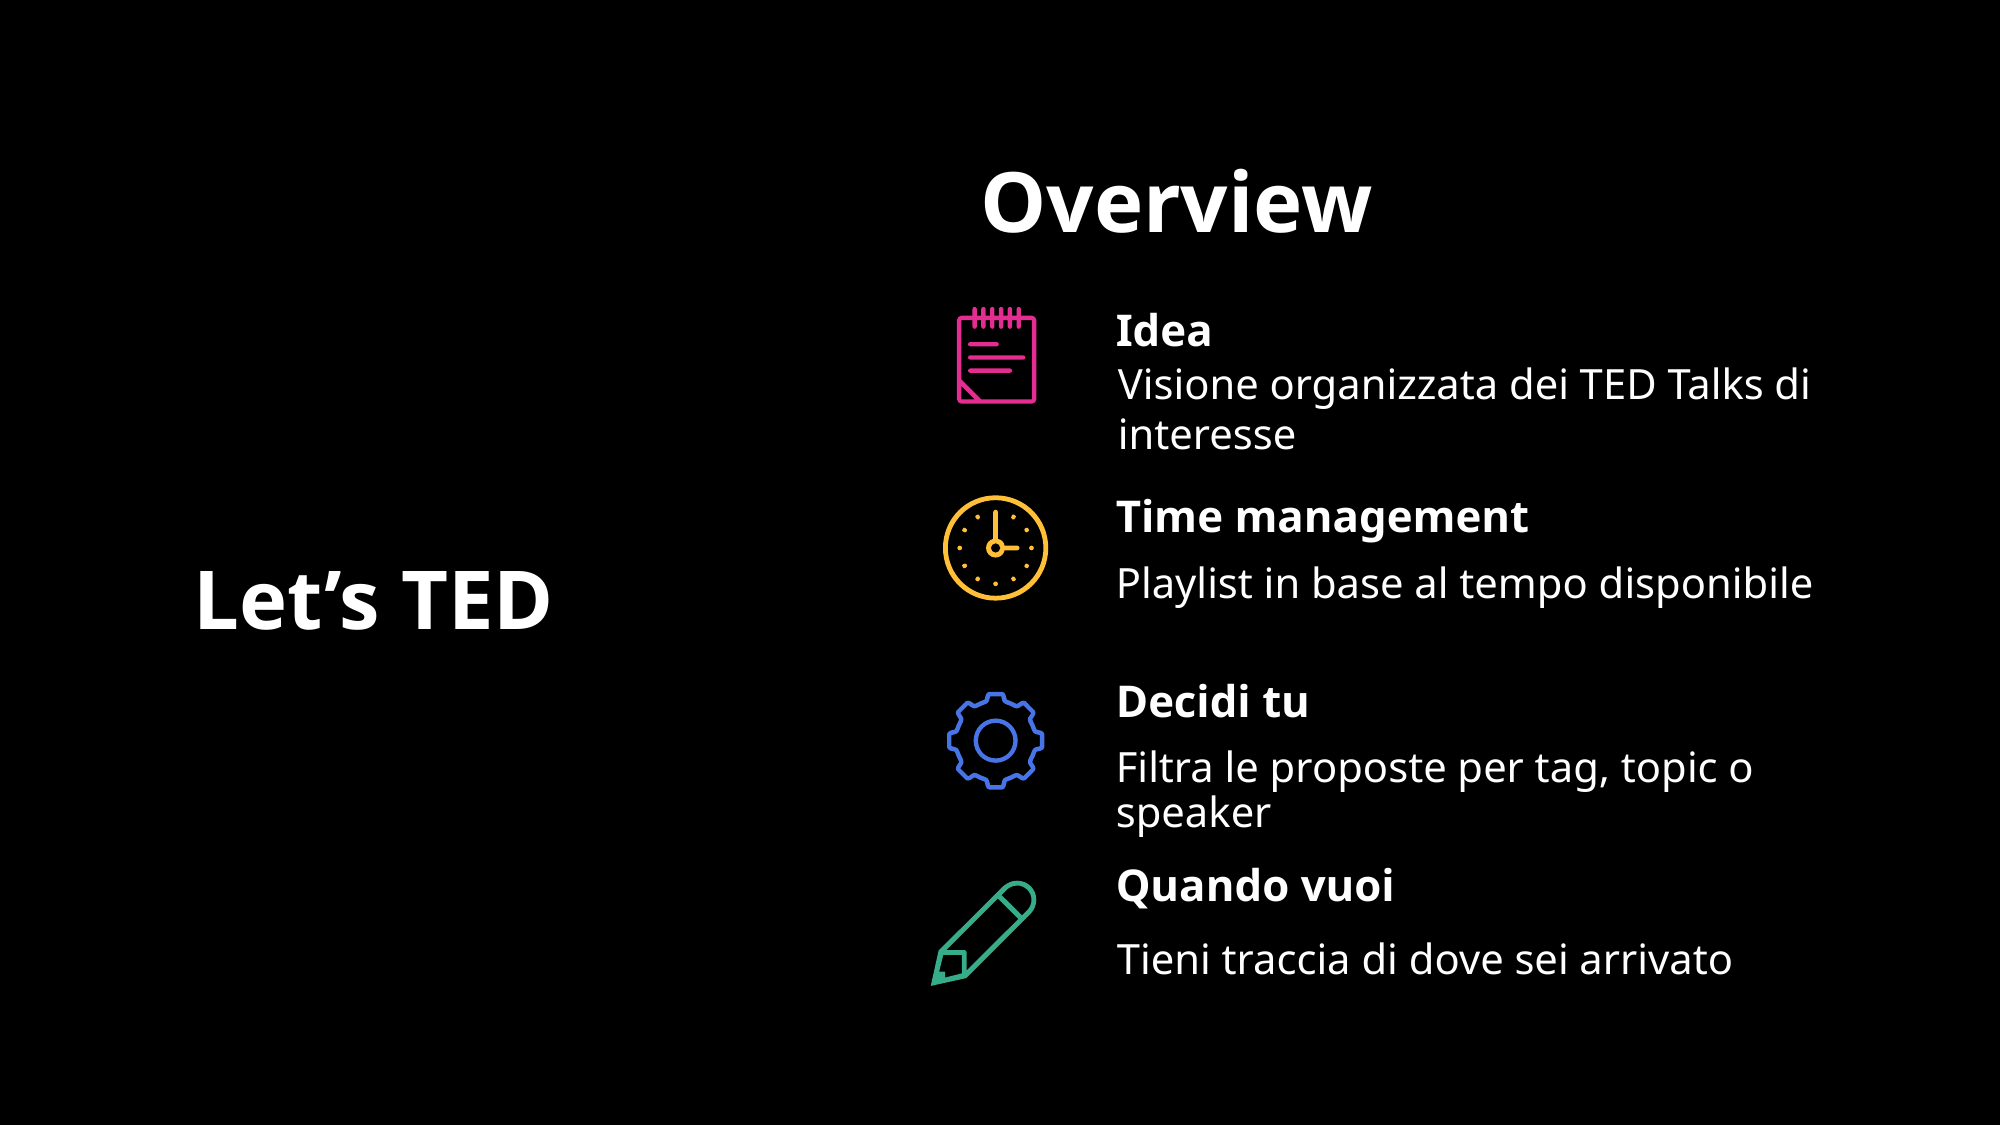

Overview
Idea
Visione organizzata dei TED Talks di interesse
Time management
Playlist in base al tempo disponibile
Let’s TED
Decidi tu
Filtra le proposte per tag, topic o speaker
Quando vuoi
Tieni traccia di dove sei arrivato